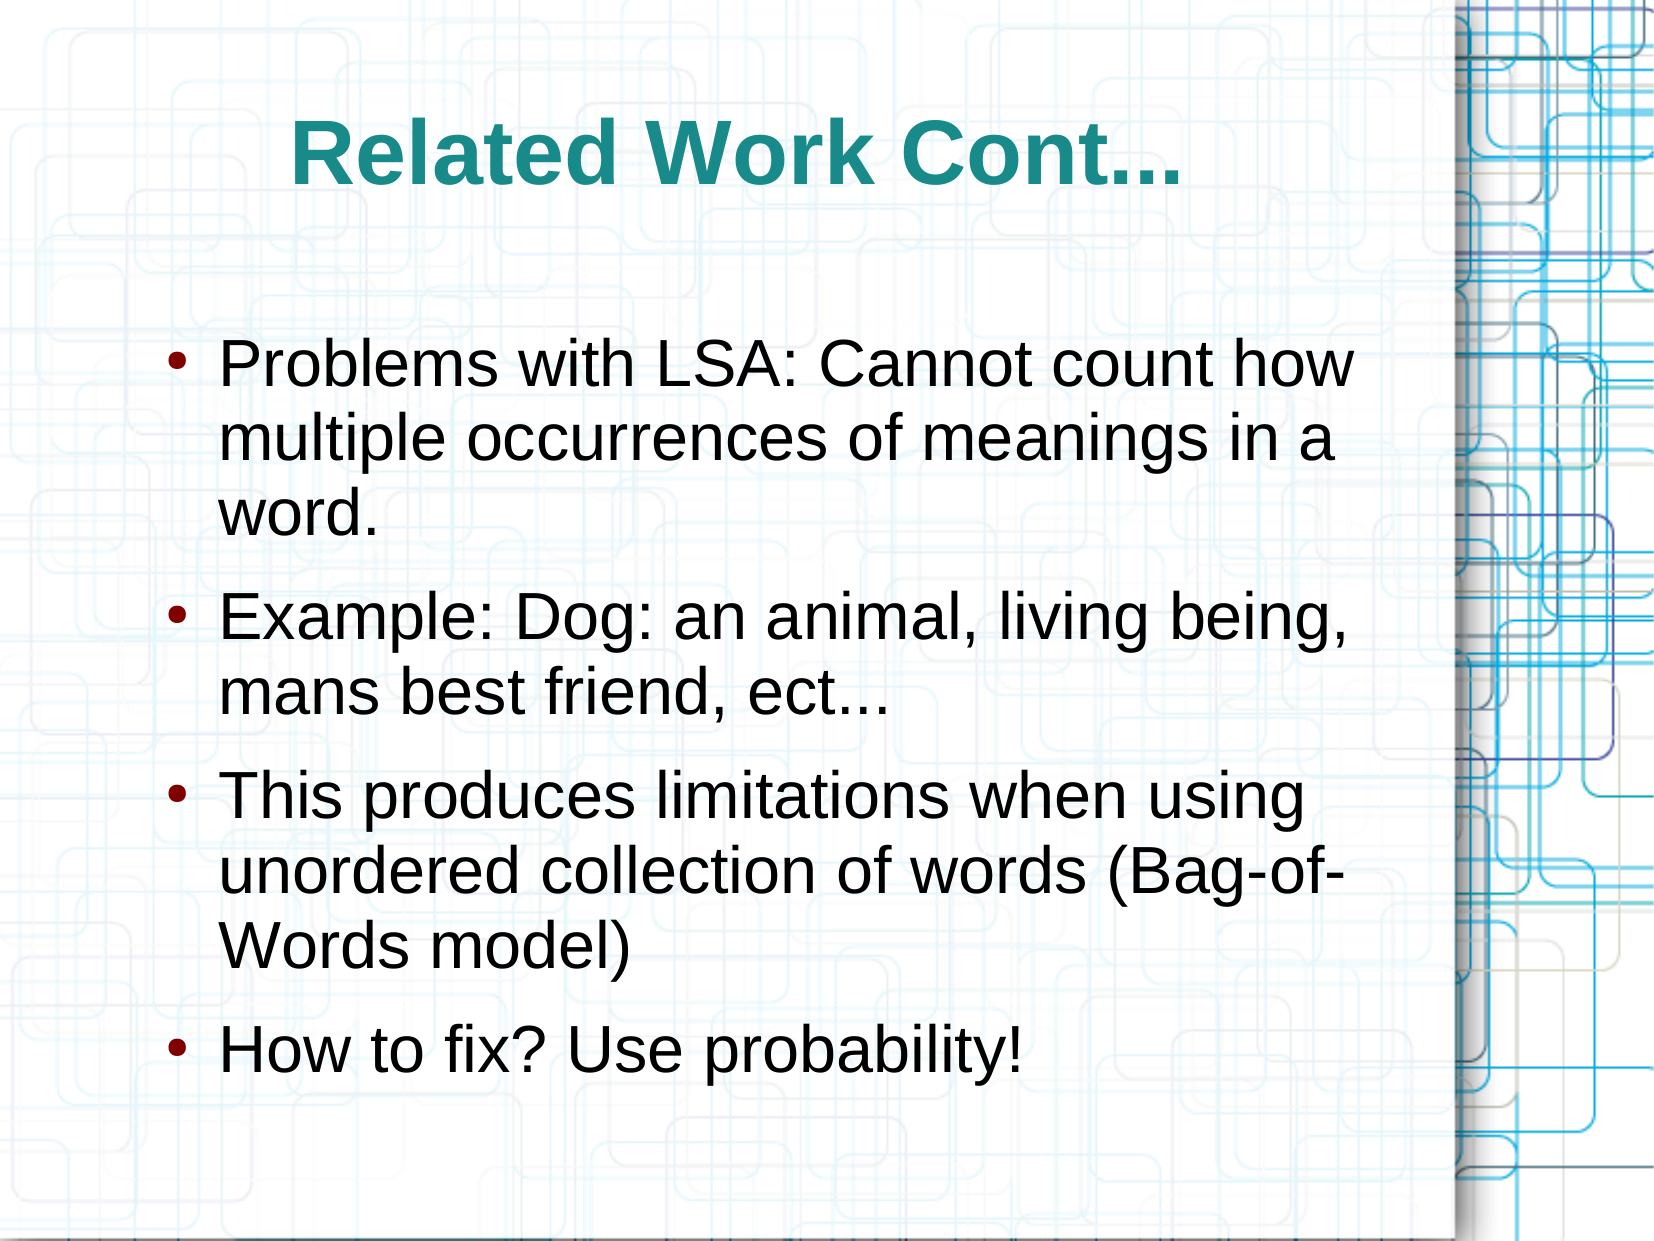

# Related Work Cont...
Problems with LSA: Cannot count how multiple occurrences of meanings in a word.
Example: Dog: an animal, living being, mans best friend, ect...
This produces limitations when using unordered collection of words (Bag-of-Words model)
How to fix? Use probability!